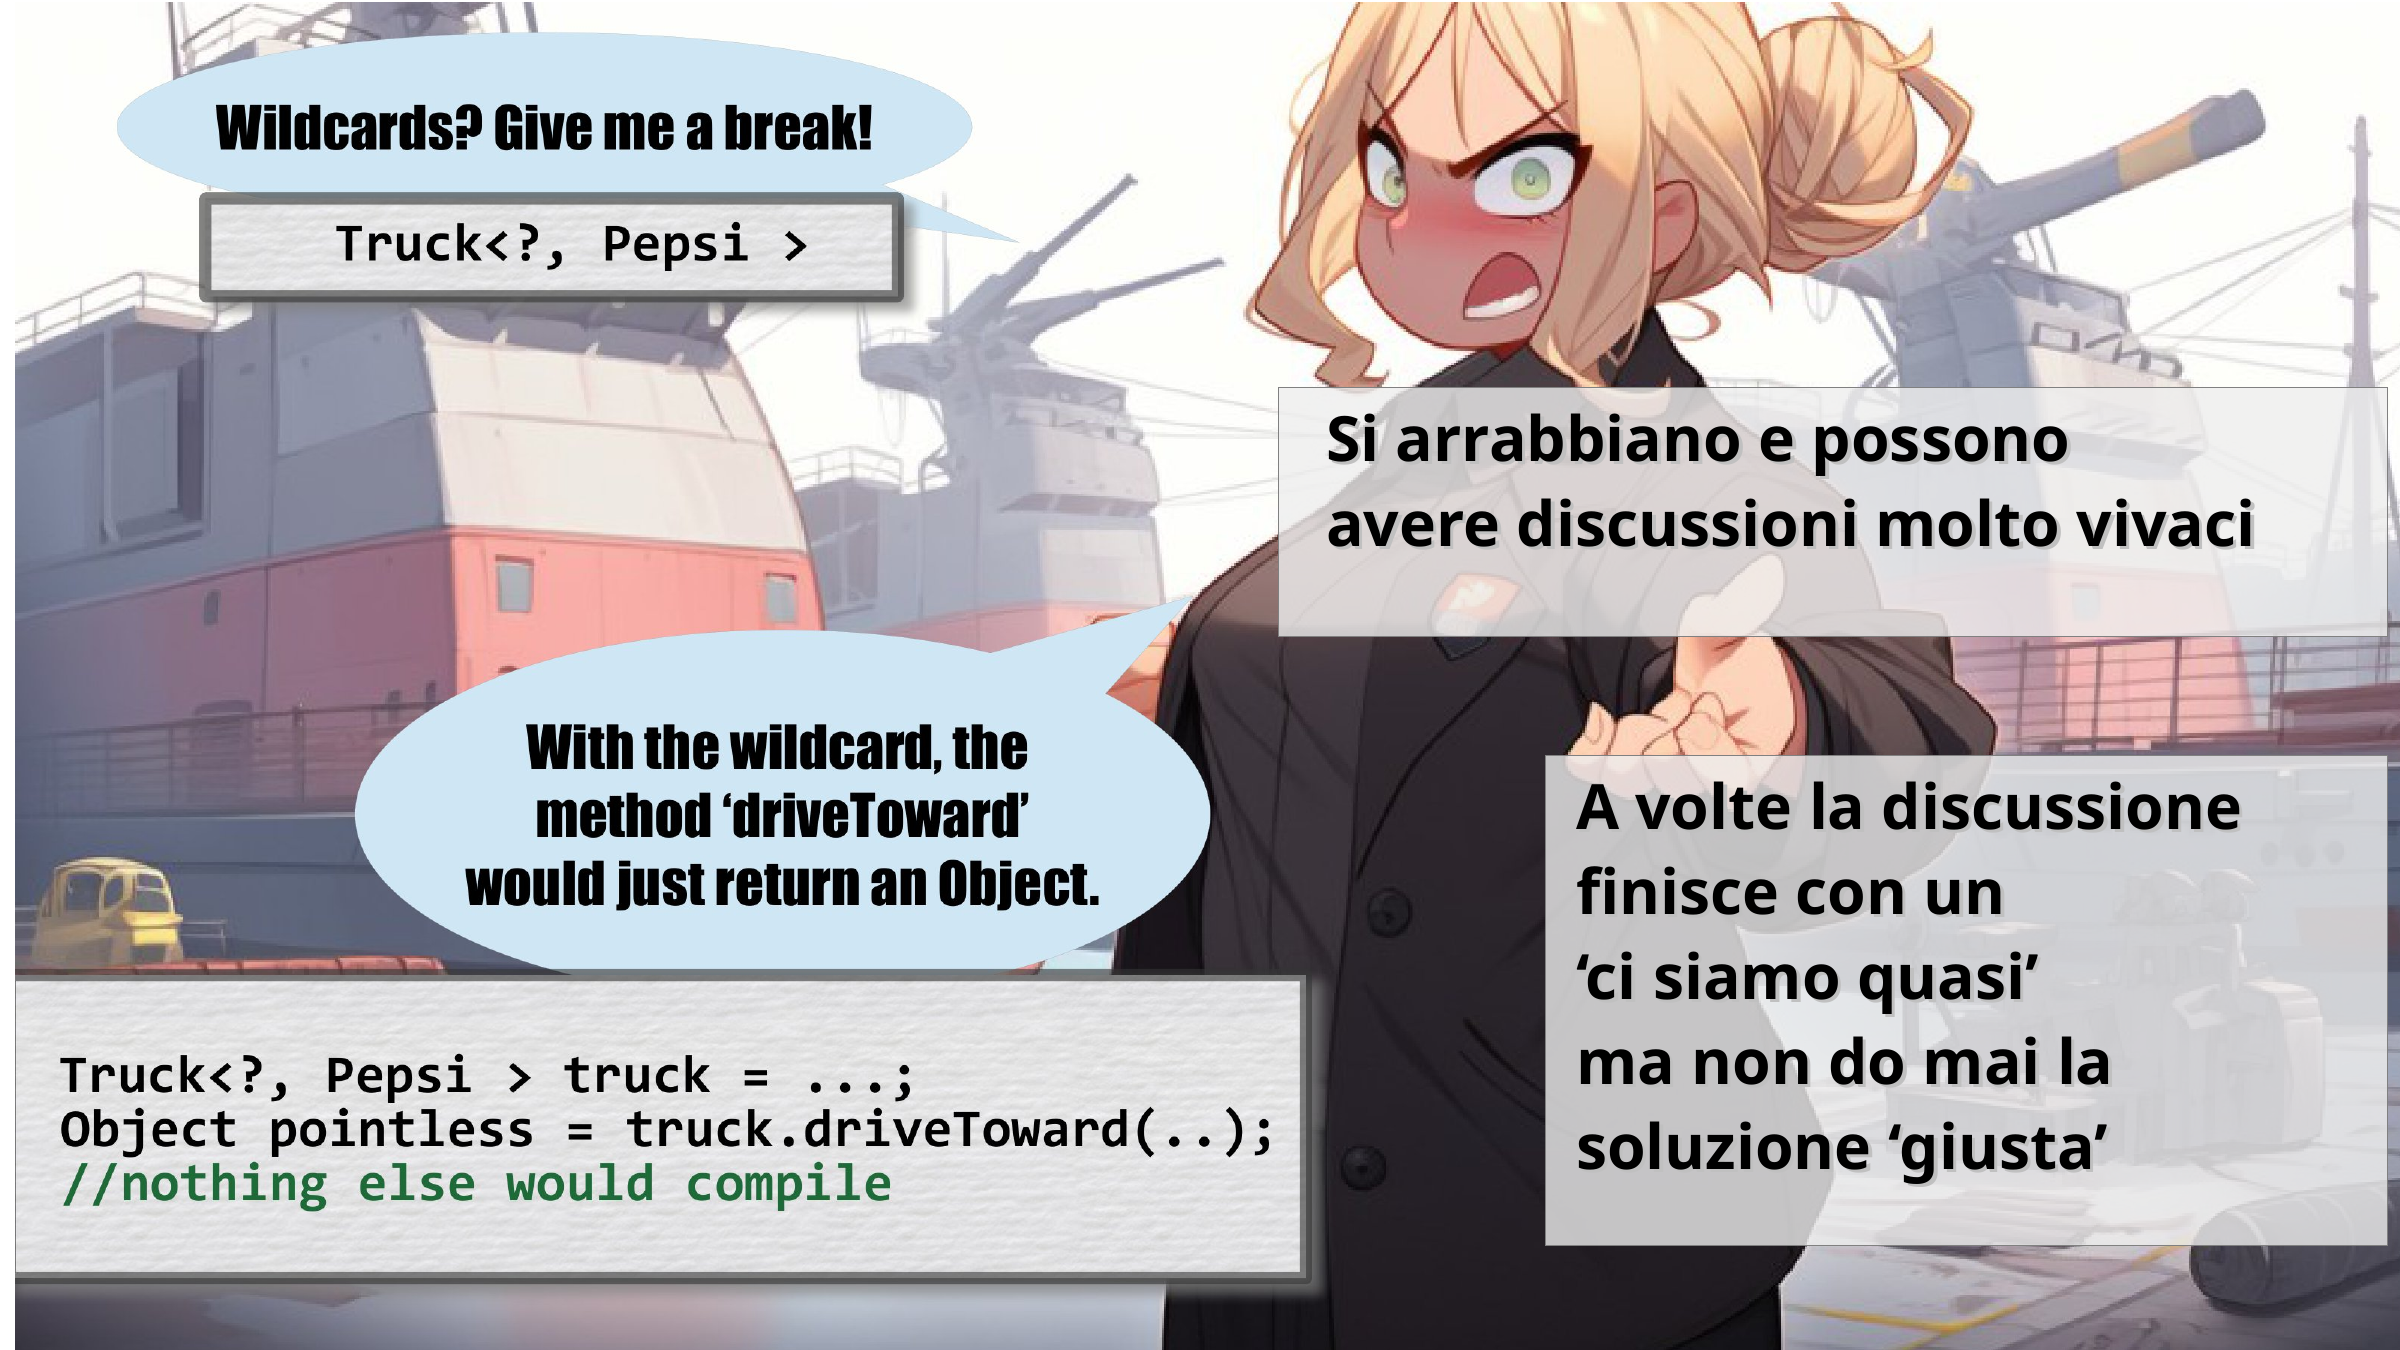

Si arrabbiano e possono
 avere discussioni molto vivaci
 A volte la discussione
 finisce con un
 ‘ci siamo quasi’
 ma non do mai la
 soluzione ‘giusta’